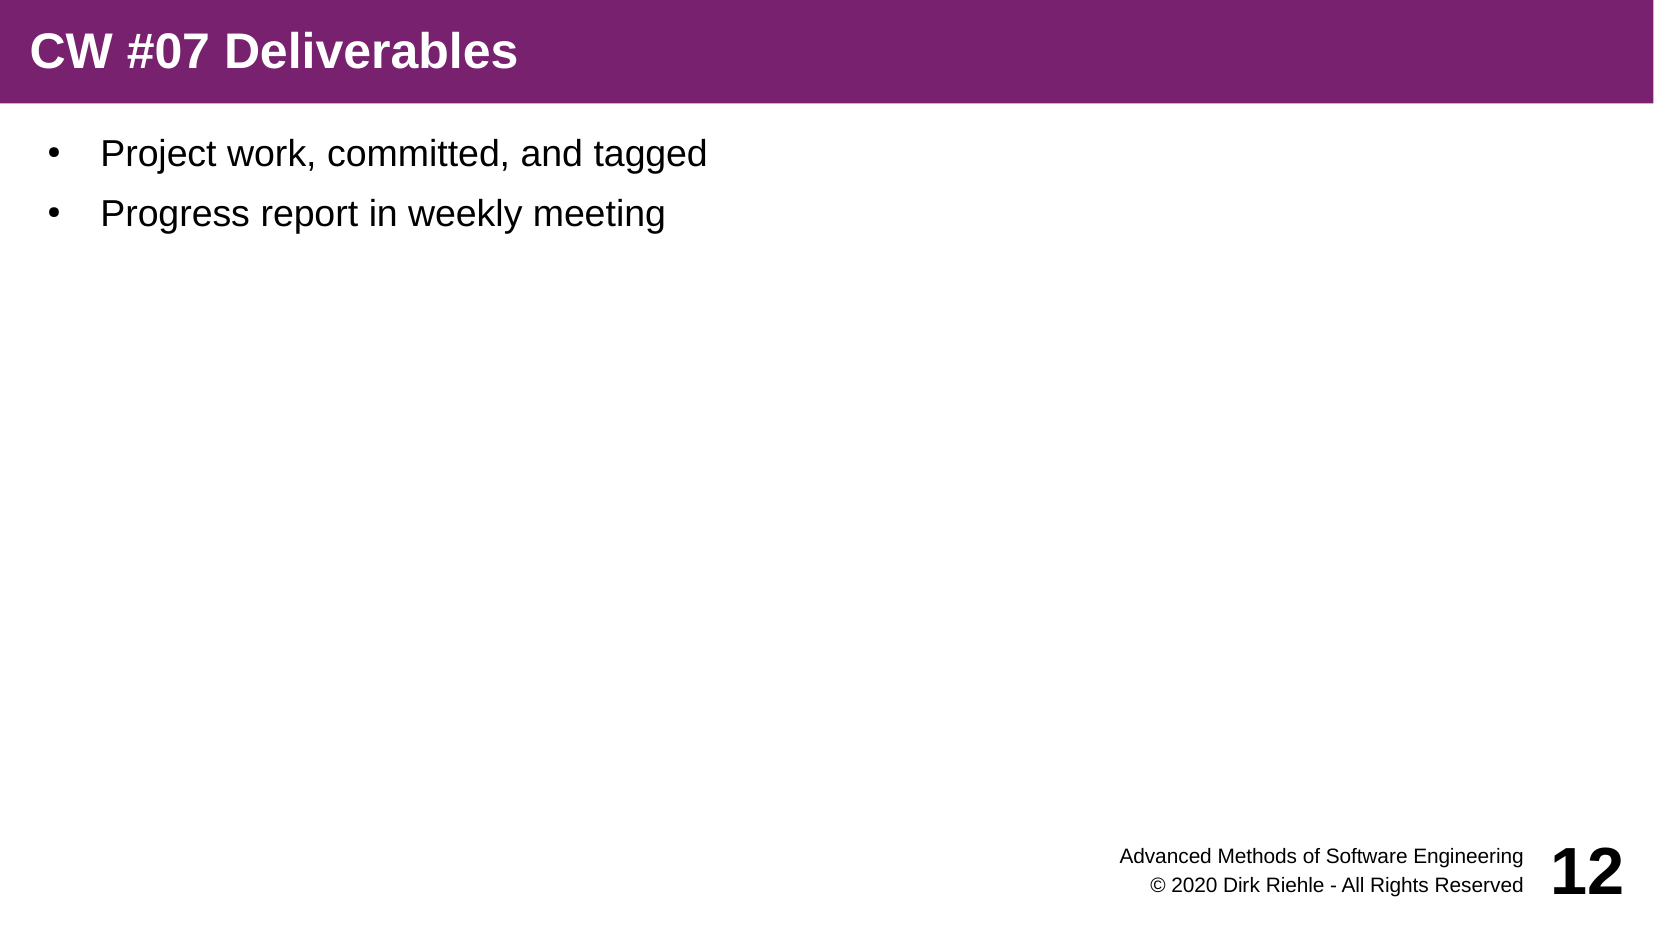

# CW #07 Deliverables
Project work, committed, and tagged
Progress report in weekly meeting
Advanced Methods of Software Engineering
12
© 2020 Dirk Riehle - All Rights Reserved